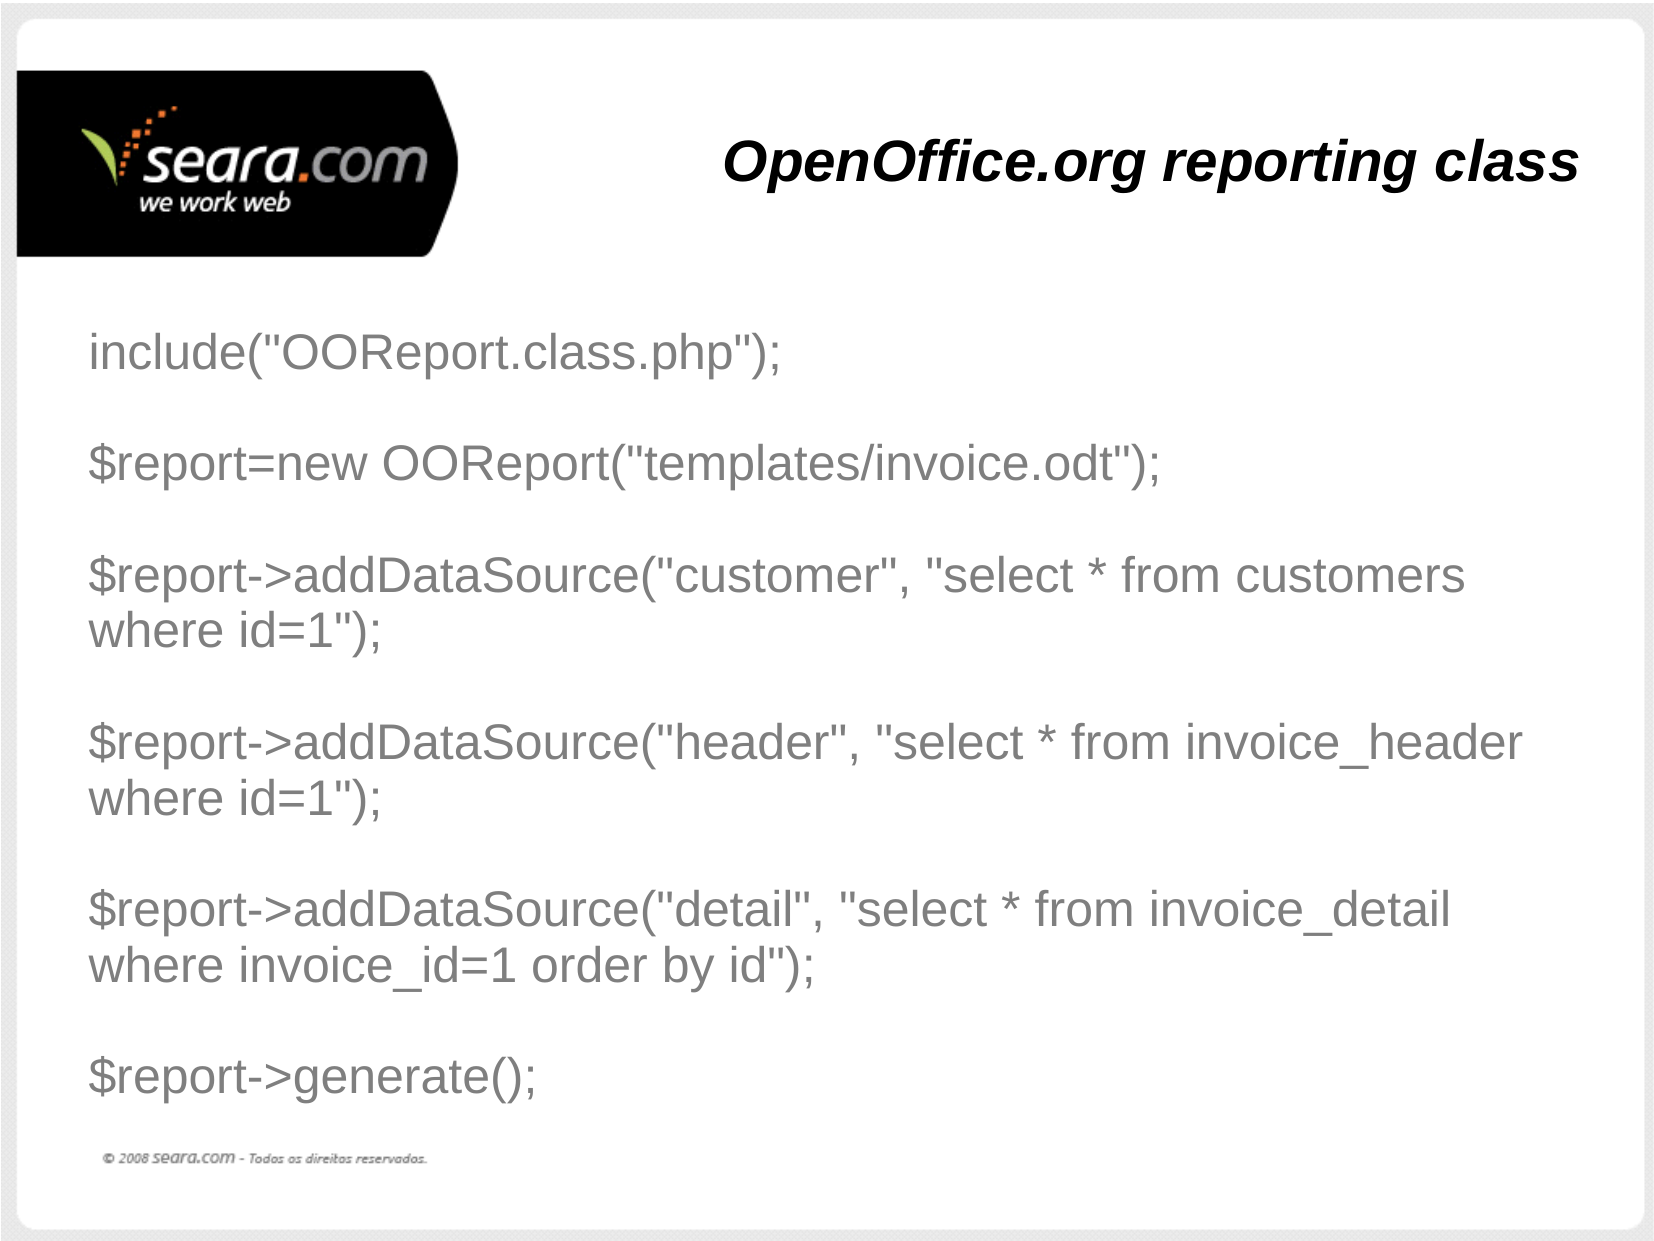

# OpenOffice.org reporting class
include("OOReport.class.php");
$report=new OOReport("templates/invoice.odt");
$report->addDataSource("customer", "select * from customers where id=1");
$report->addDataSource("header", "select * from invoice_header where id=1");
$report->addDataSource("detail", "select * from invoice_detail where invoice_id=1 order by id");
$report->generate();